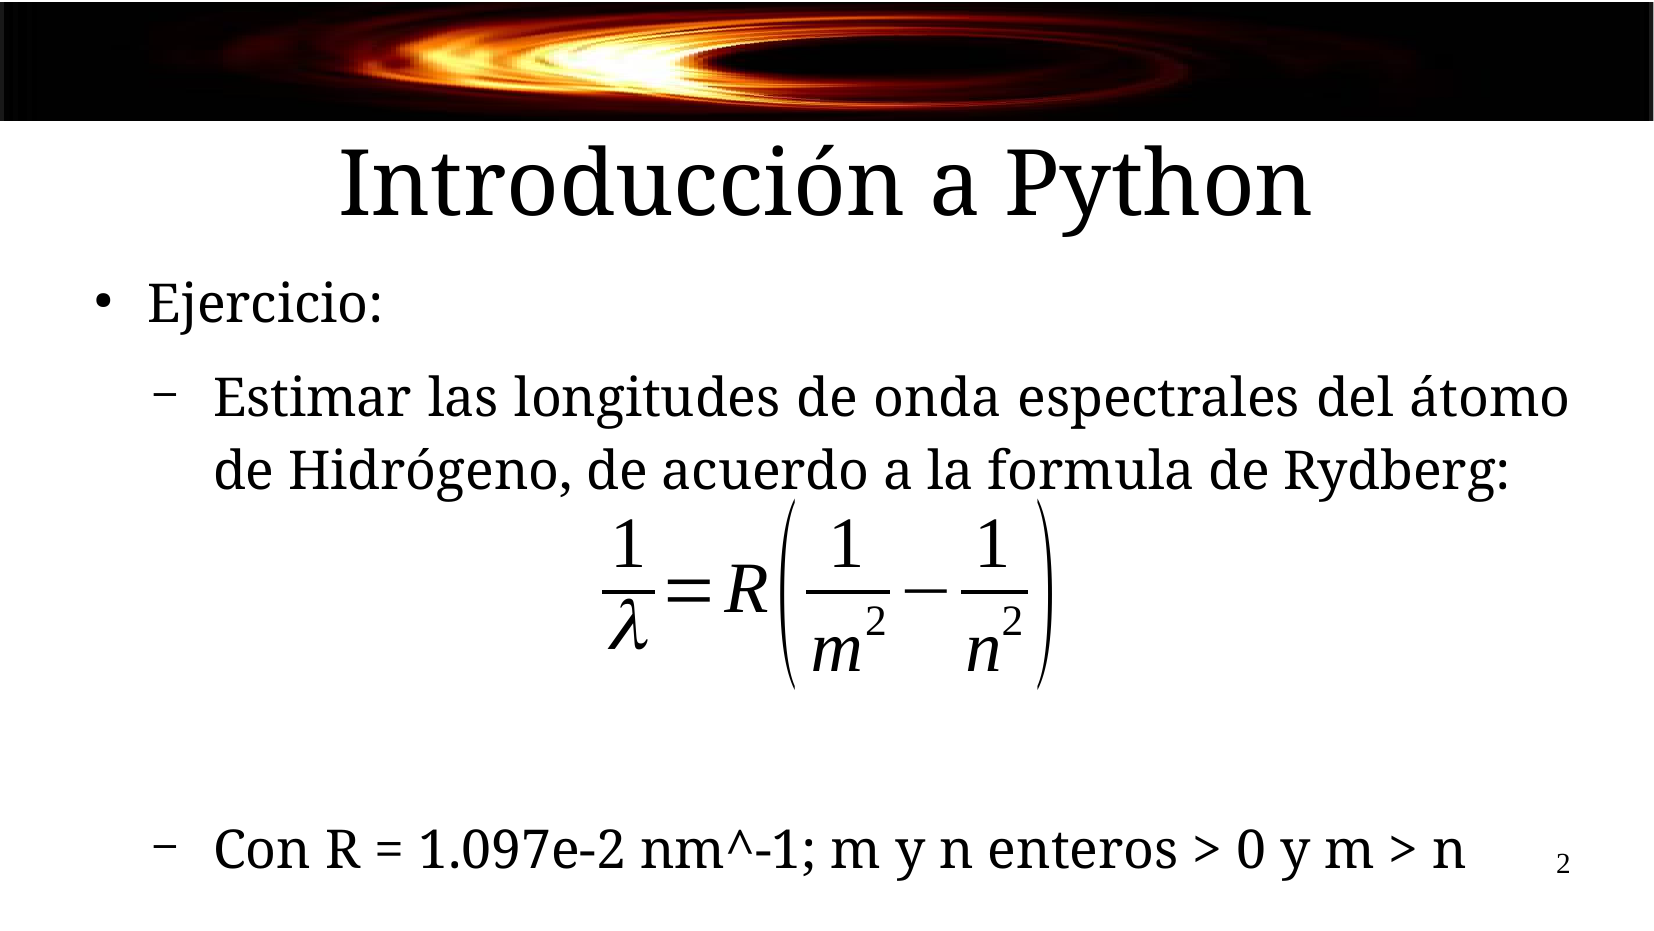

Introducción a Python
# Ejercicio:
Estimar las longitudes de onda espectrales del átomo de Hidrógeno, de acuerdo a la formula de Rydberg:
Con R = 1.097e-2 nm^-1; m y n enteros > 0 y m > n
2